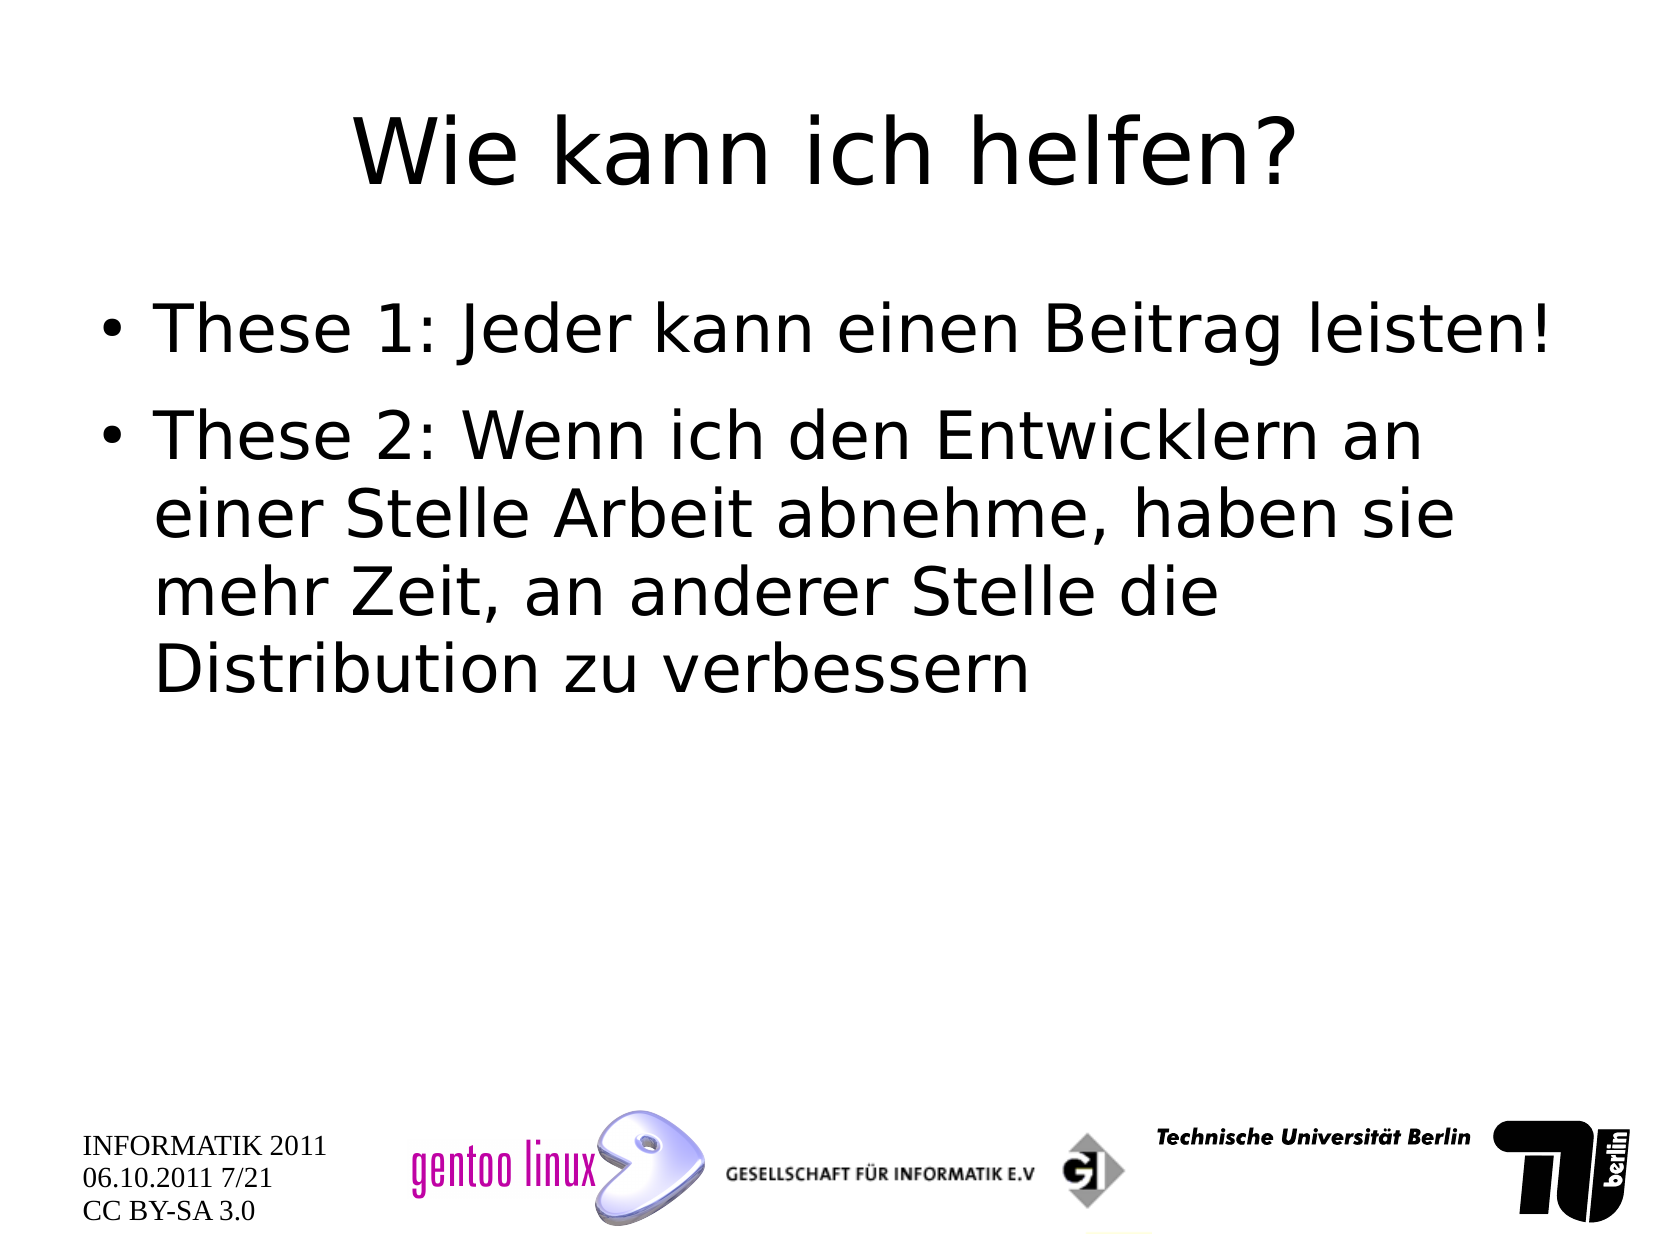

# Wie kann ich helfen?
These 1: Jeder kann einen Beitrag leisten!
These 2: Wenn ich den Entwicklern an einer Stelle Arbeit abnehme, haben sie mehr Zeit, an anderer Stelle die Distribution zu verbessern